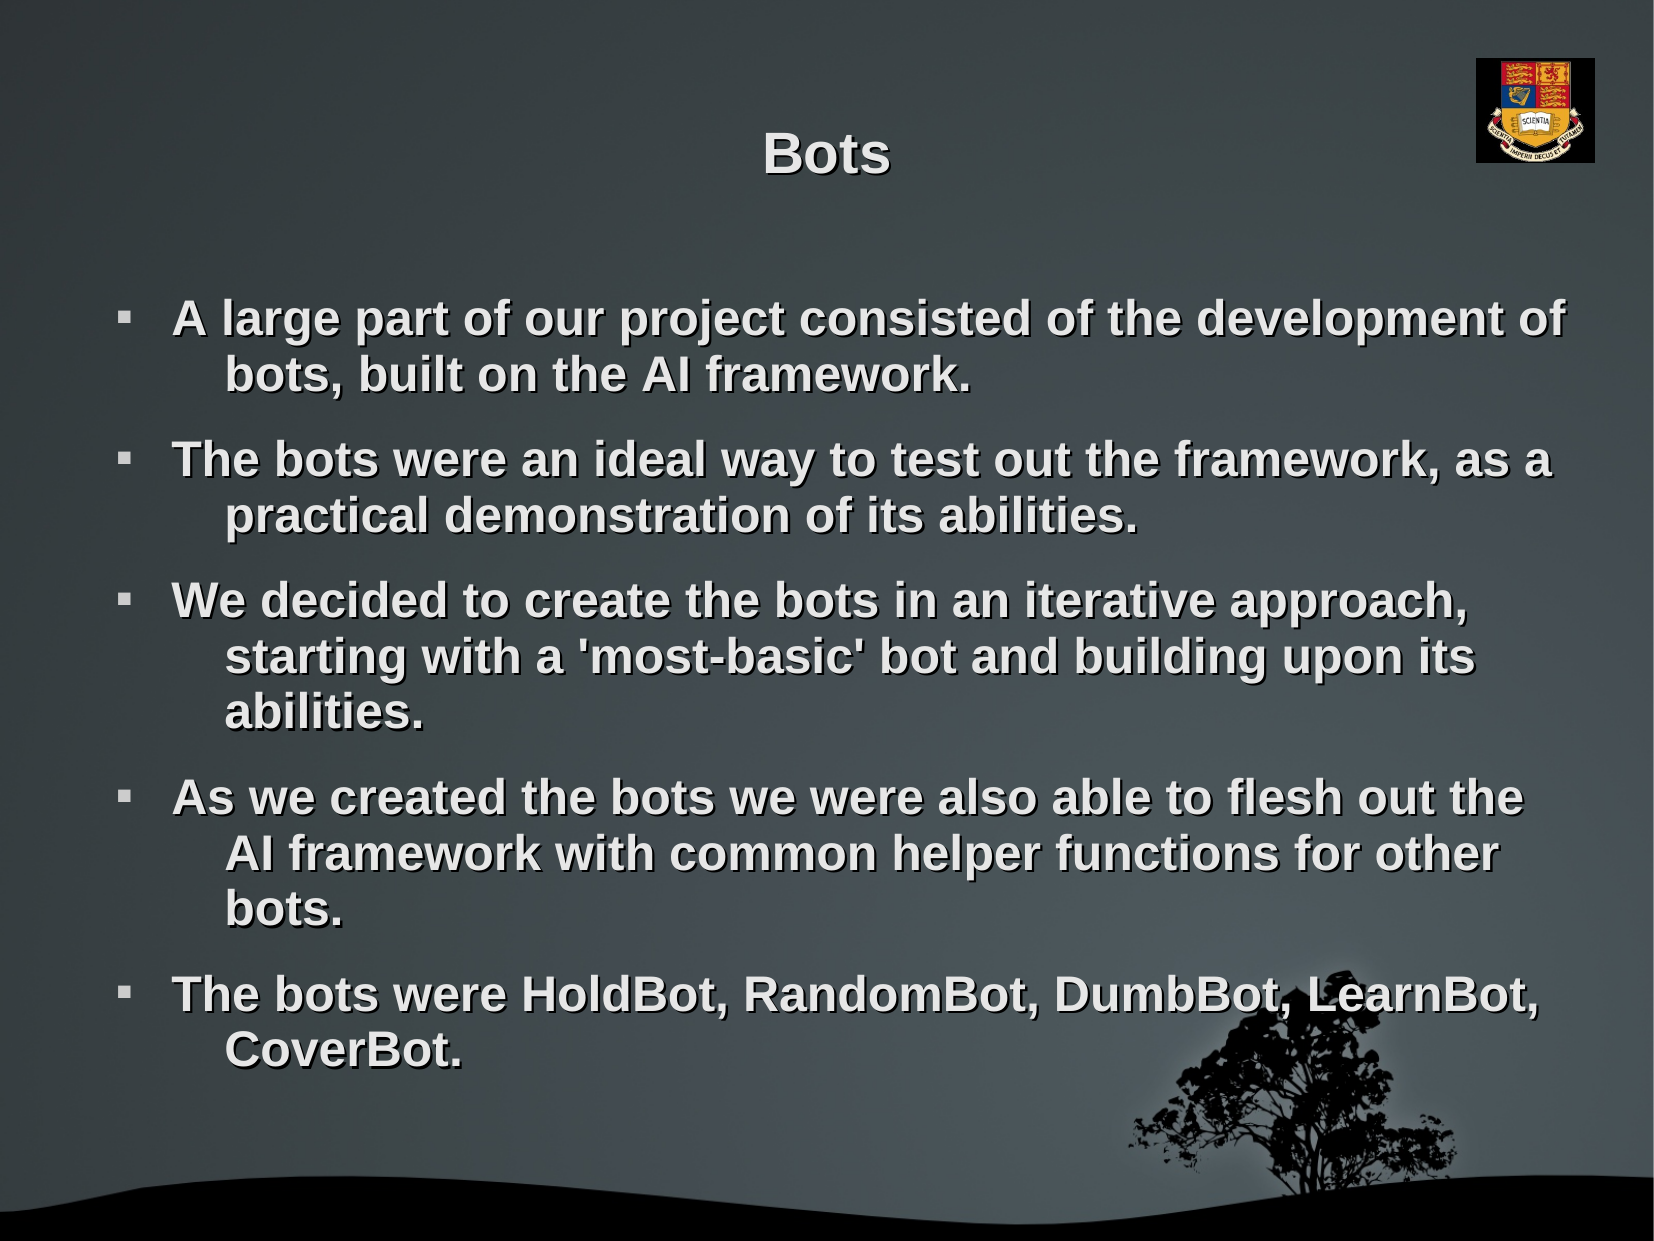

# Bots
A large part of our project consisted of the development of bots, built on the AI framework.
The bots were an ideal way to test out the framework, as a practical demonstration of its abilities.
We decided to create the bots in an iterative approach, starting with a 'most-basic' bot and building upon its abilities.
As we created the bots we were also able to flesh out the AI framework with common helper functions for other bots.
The bots were HoldBot, RandomBot, DumbBot, LearnBot, CoverBot.